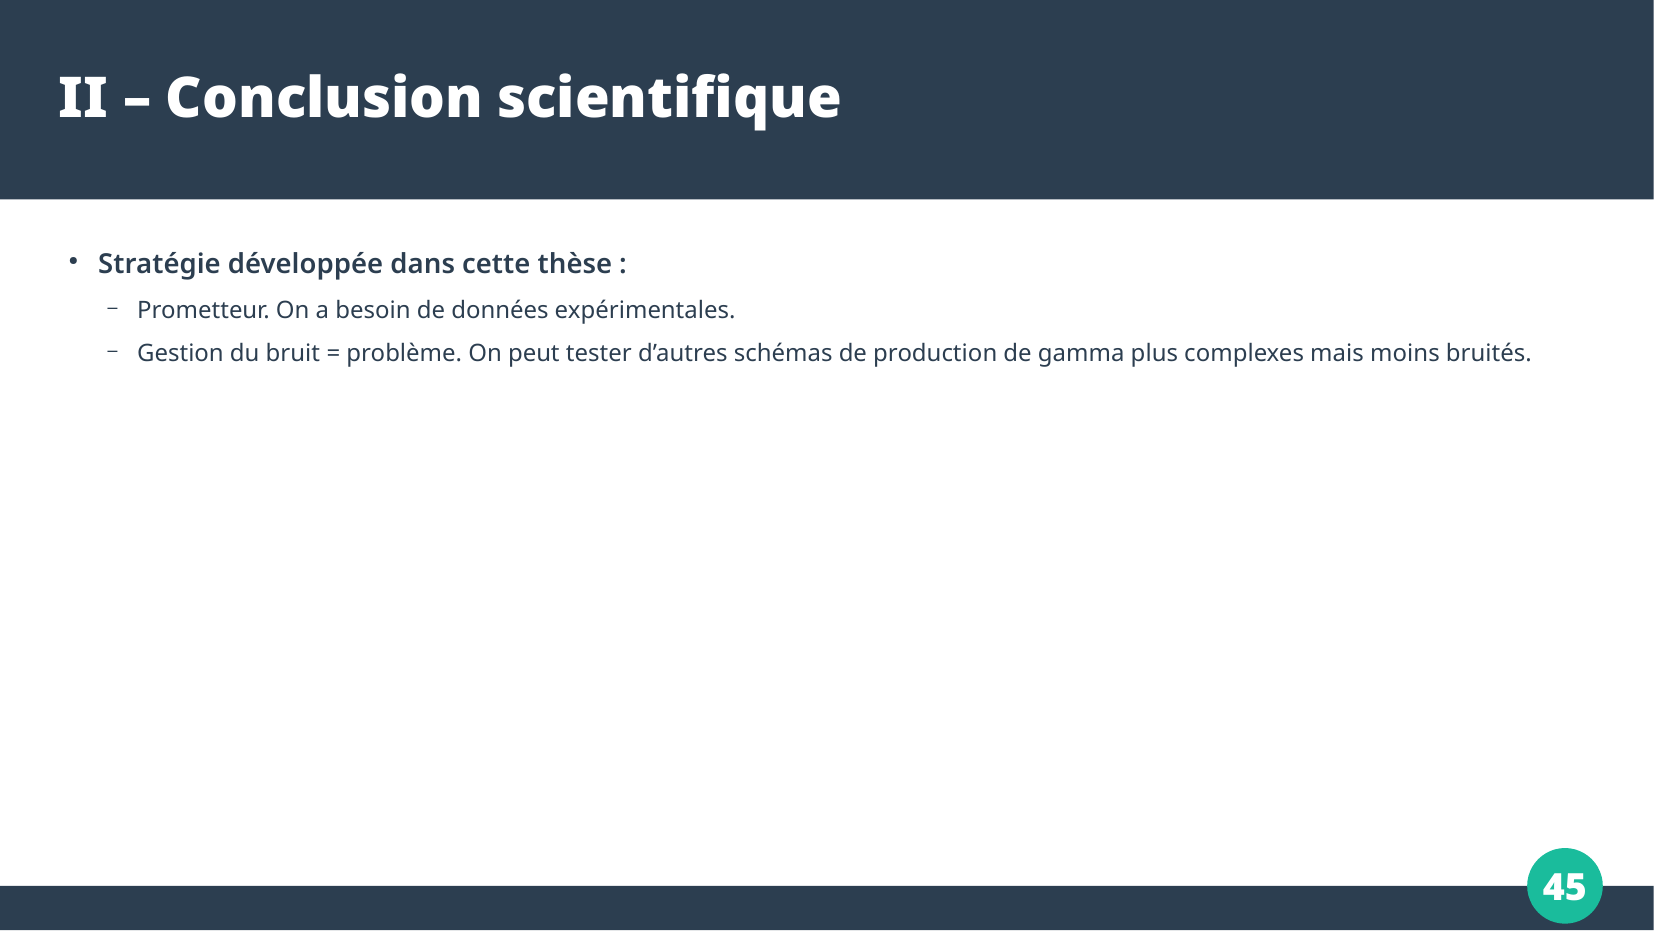

# II – Conclusion scientifique
Stratégie développée dans cette thèse :
Prometteur. On a besoin de données expérimentales.
Gestion du bruit = problème. On peut tester d’autres schémas de production de gamma plus complexes mais moins bruités.